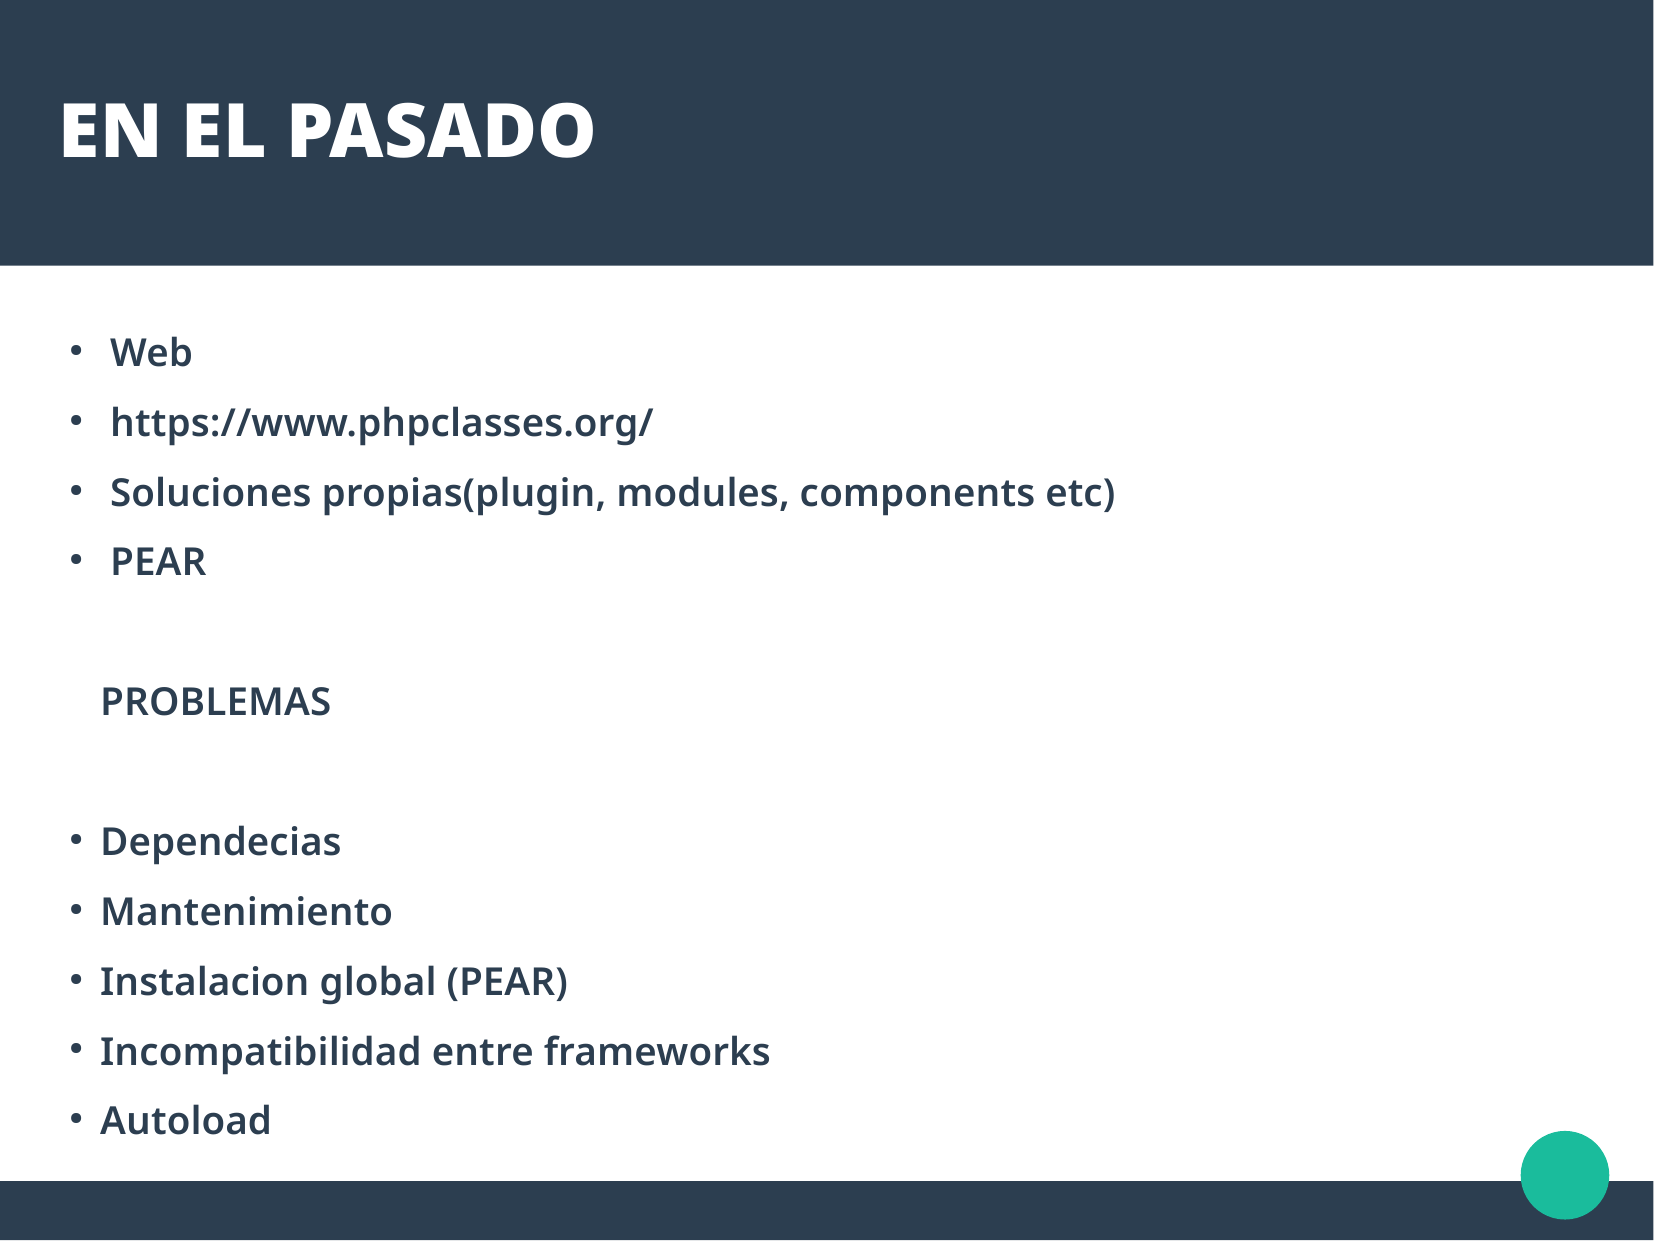

# EN EL PASADO
 Web
 https://www.phpclasses.org/
 Soluciones propias(plugin, modules, components etc)
 PEAR
PROBLEMAS
Dependecias
Mantenimiento
Instalacion global (PEAR)
Incompatibilidad entre frameworks
Autoload